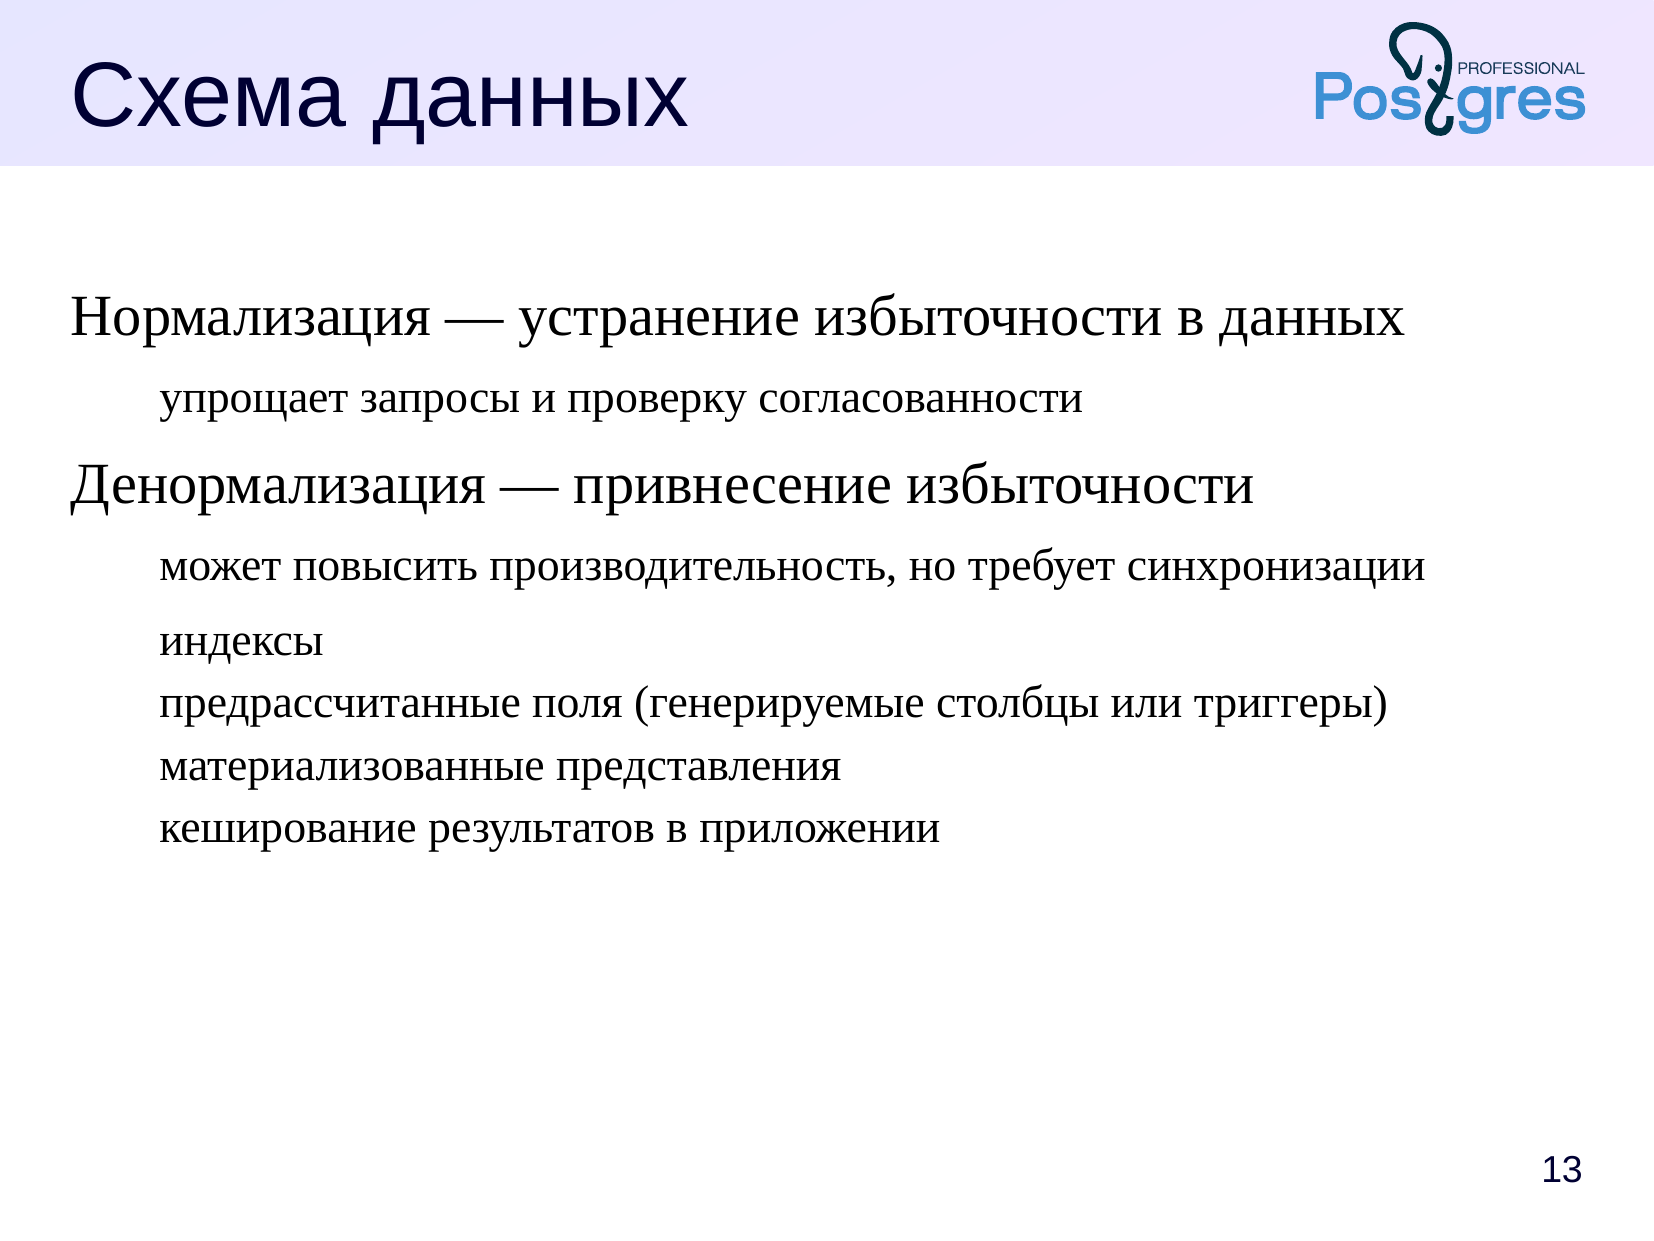

# Схема данных
Нормализация — устранение избыточности в данных
упрощает запросы и проверку согласованности
Денормализация — привнесение избыточности
может повысить производительность, но требует синхронизации
индексы
предрассчитанные поля (генерируемые столбцы или триггеры)
материализованные представления
кеширование результатов в приложении